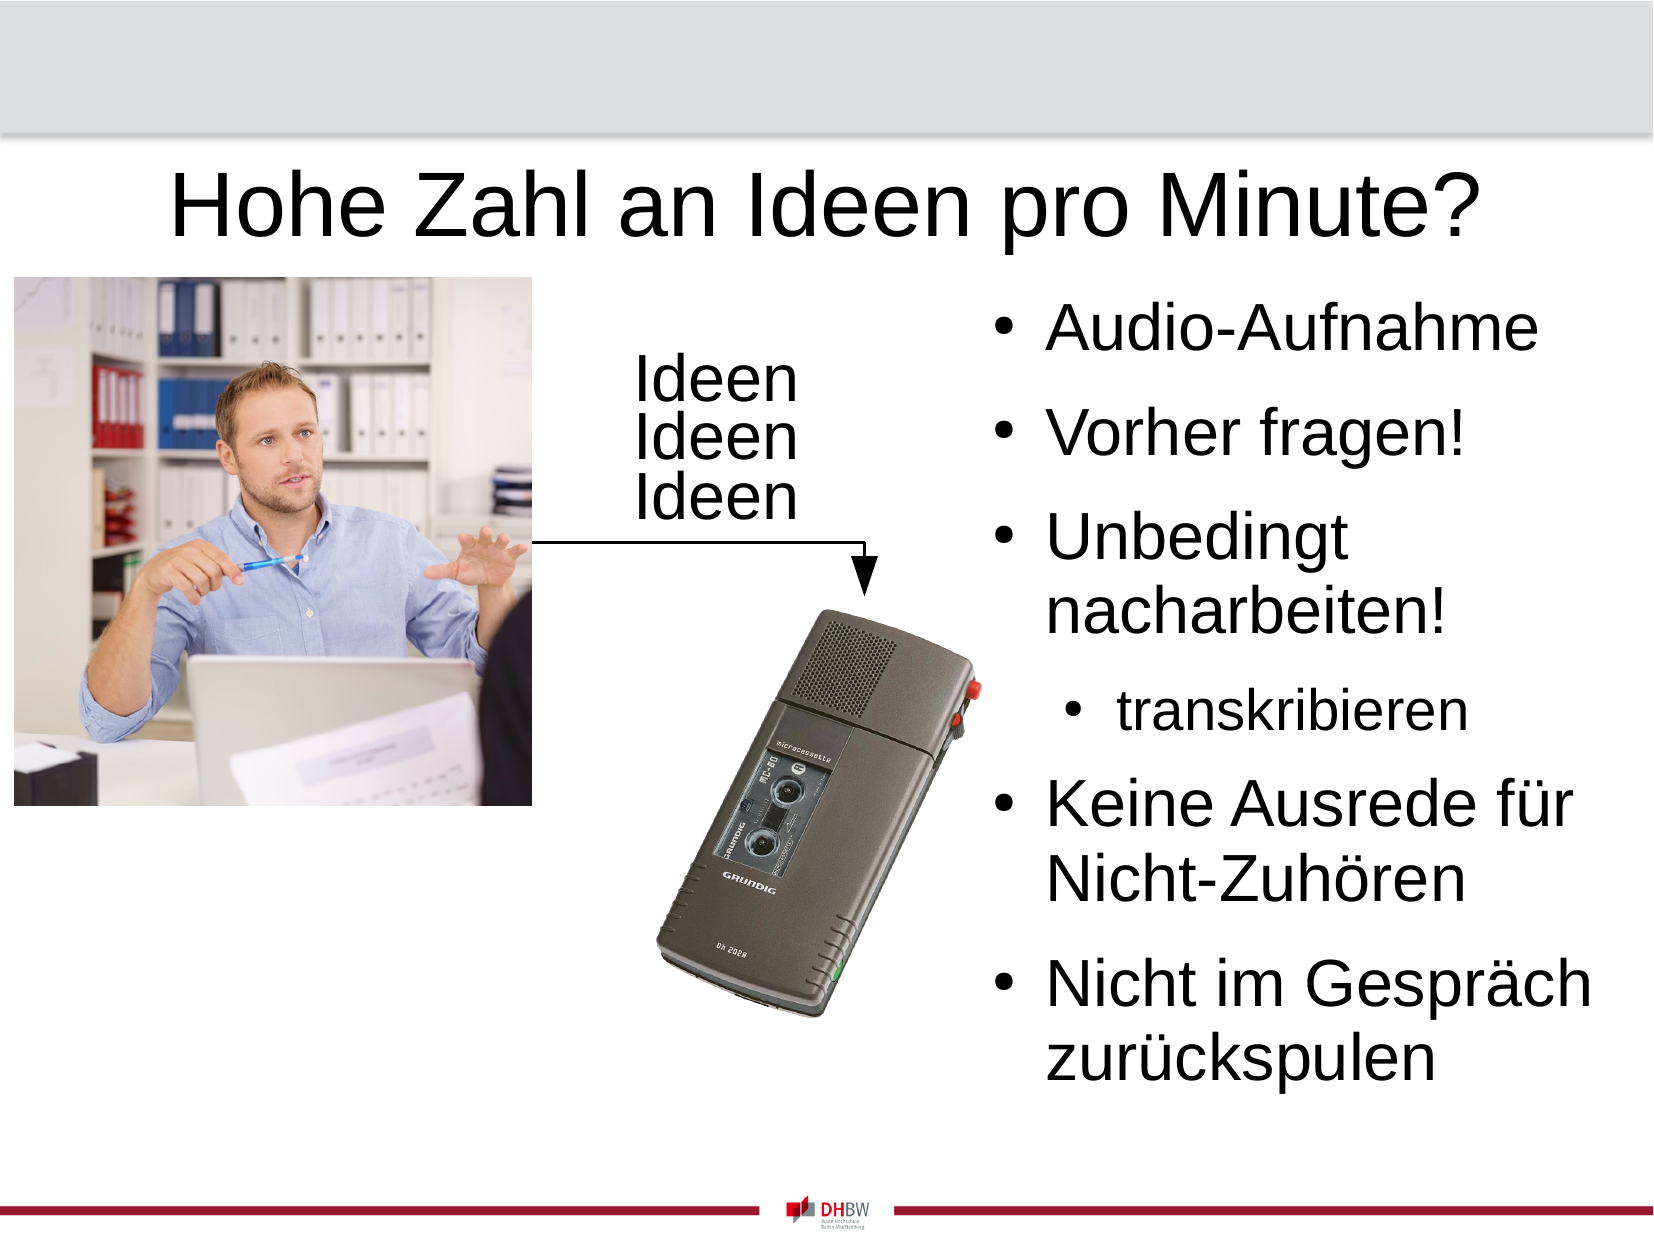

# Hohe Zahl an Ideen pro Minute?
Audio-Aufnahme
Vorher fragen!
Unbedingt nacharbeiten!
transkribieren
Keine Ausrede für Nicht-Zuhören
Nicht im Gespräch zurückspulen
Ideen
Ideen
Ideen